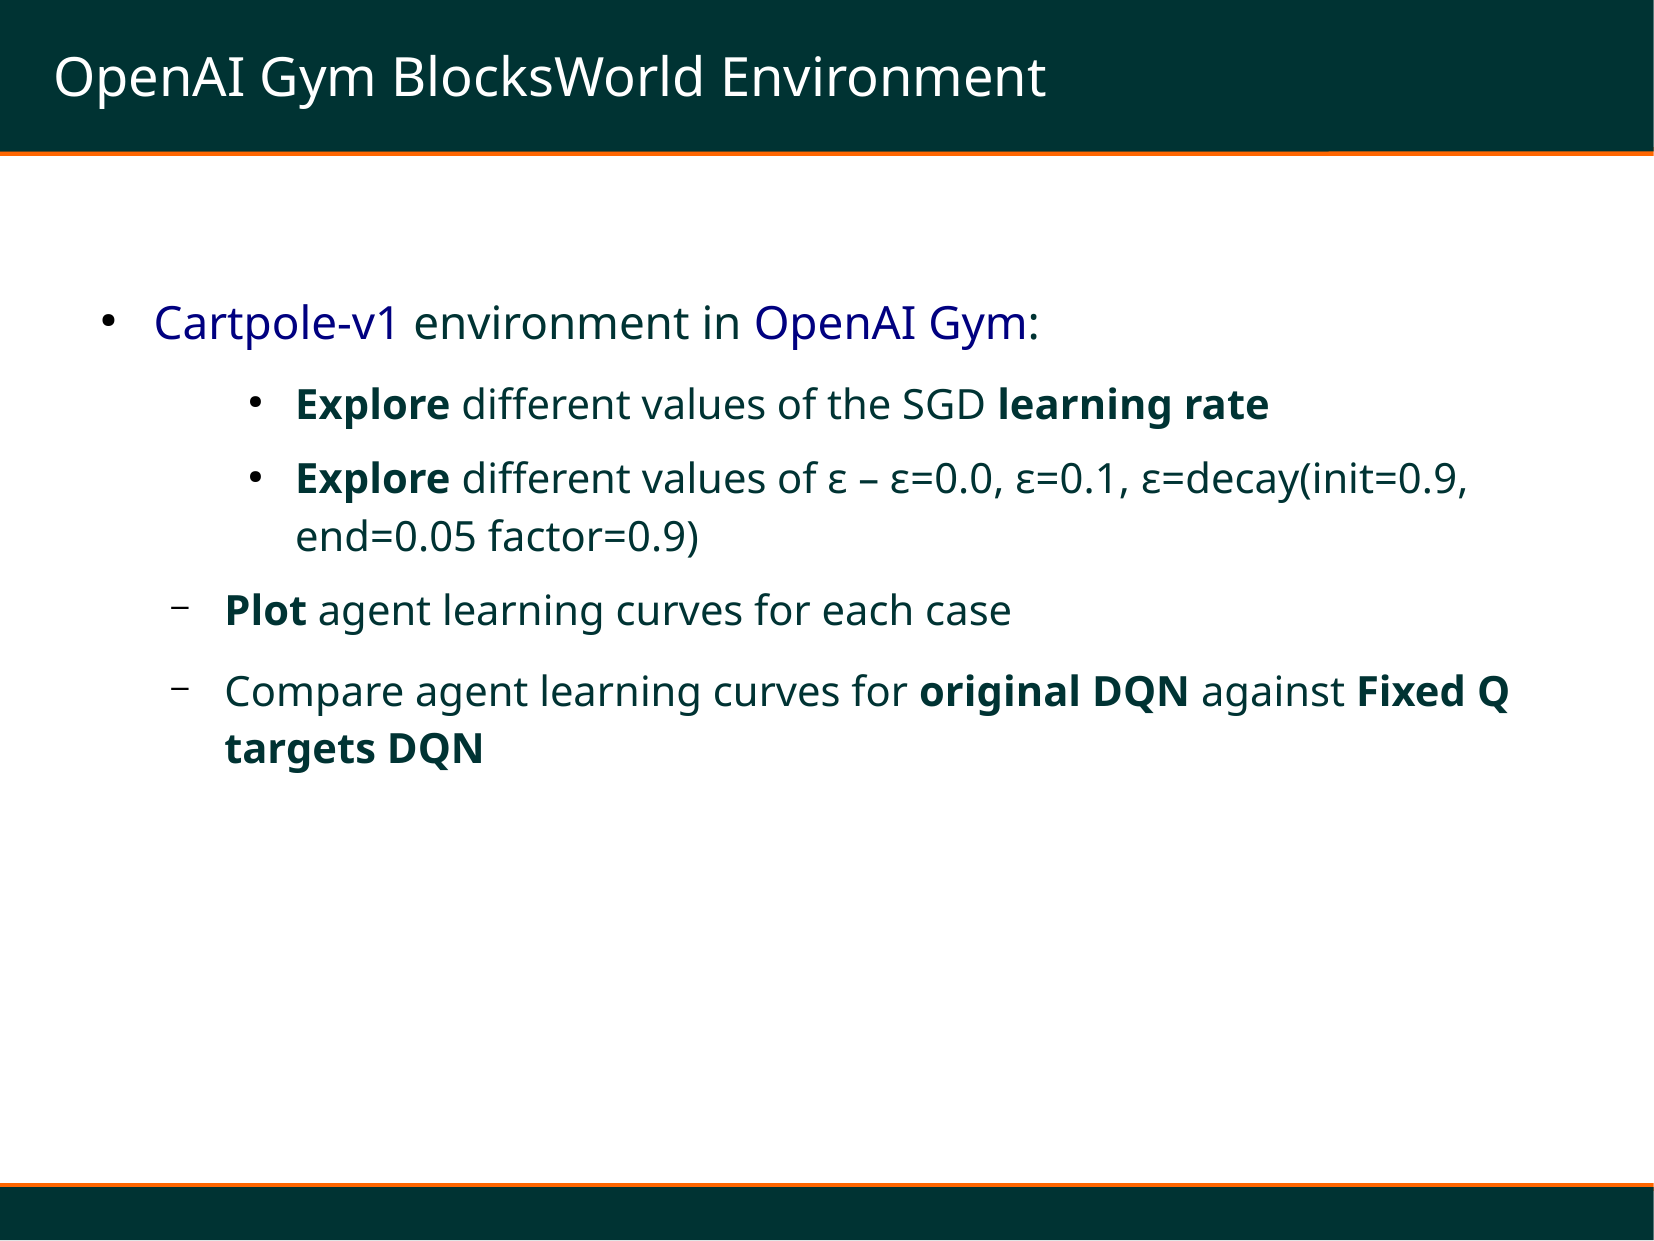

# OpenAI Gym BlocksWorld Environment
Cartpole-v1 environment in OpenAI Gym:
Explore different values of the SGD learning rate
Explore different values of ε – ε=0.0, ε=0.1, ε=decay(init=0.9, end=0.05 factor=0.9)
Plot agent learning curves for each case
Compare agent learning curves for original DQN against Fixed Q targets DQN